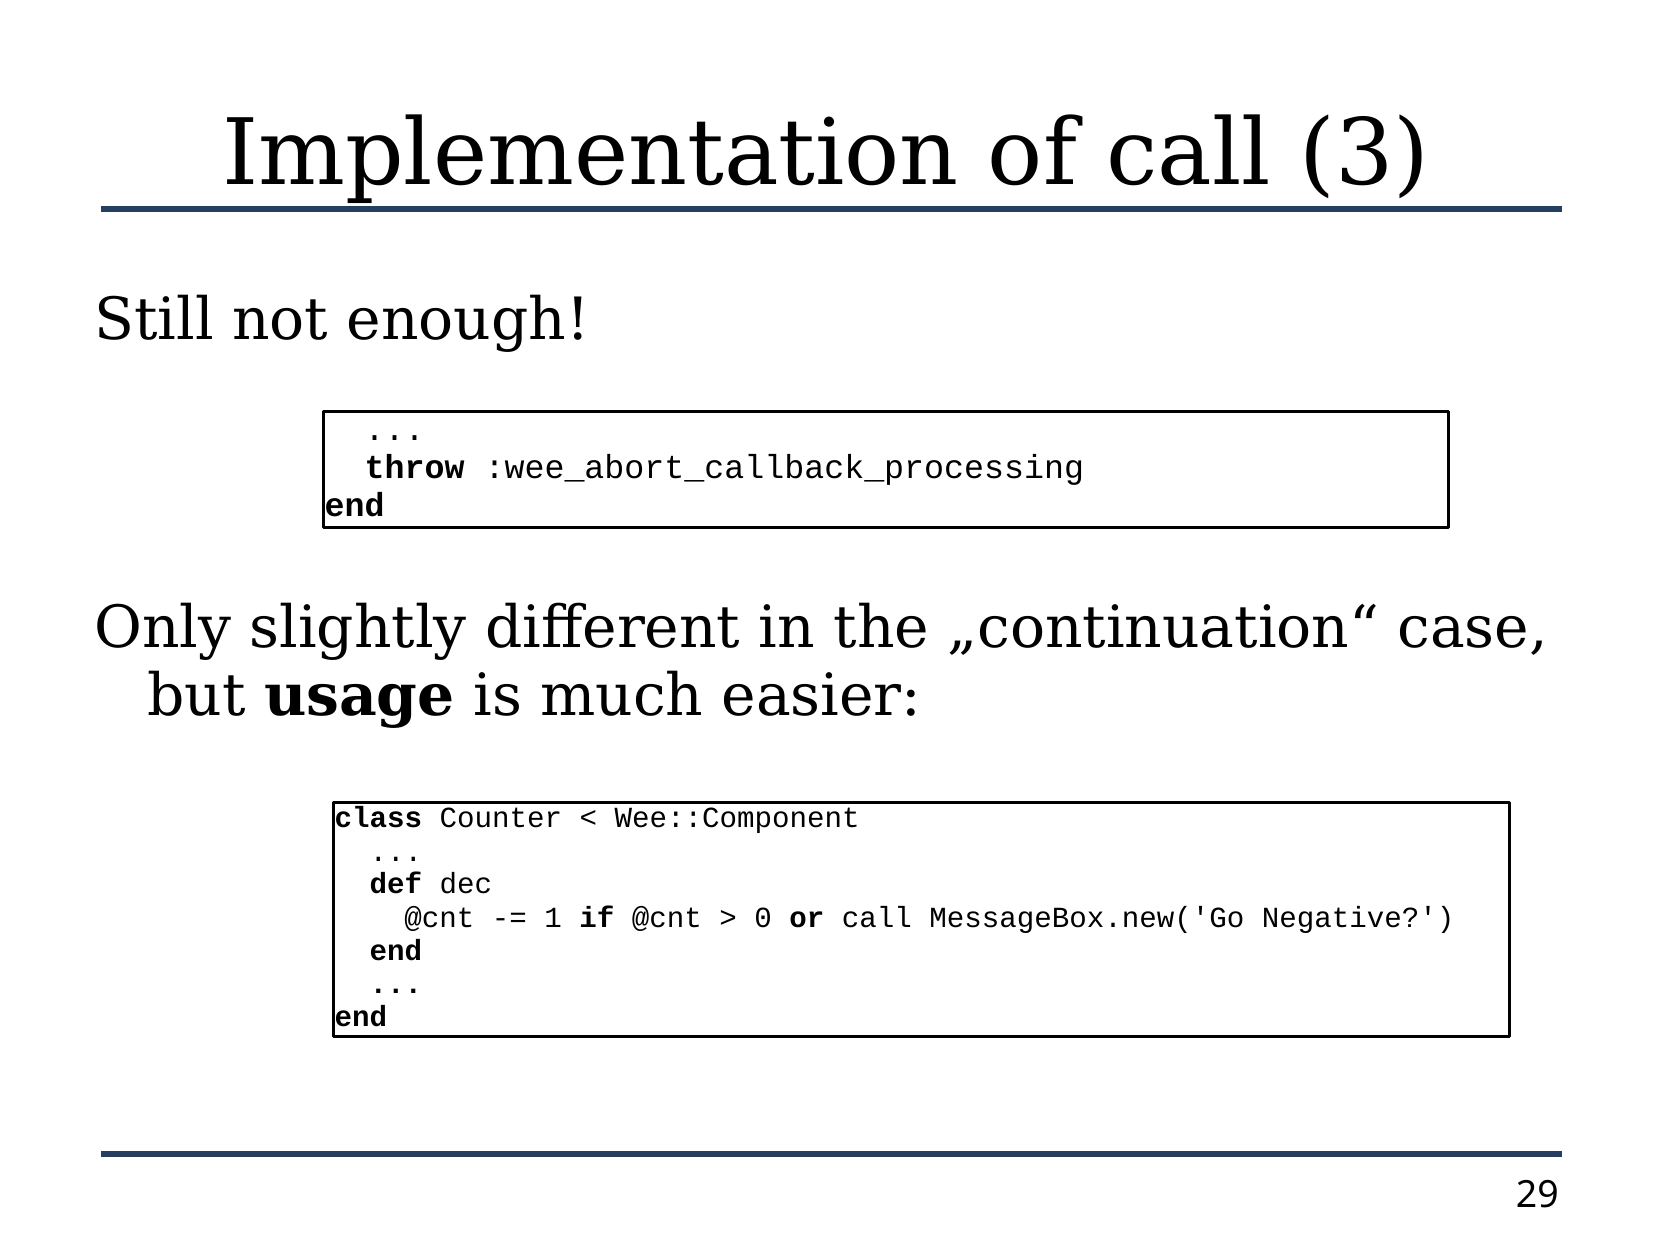

# Implementation of call (3)
Still not enough!
 ...
 throw :wee_abort_callback_processing
end
Only slightly different in the „continuation“ case, but usage is much easier:
class Counter < Wee::Component
 ...
 def dec
 @cnt -= 1 if @cnt > 0 or call MessageBox.new('Go Negative?')
 end
 ...
end